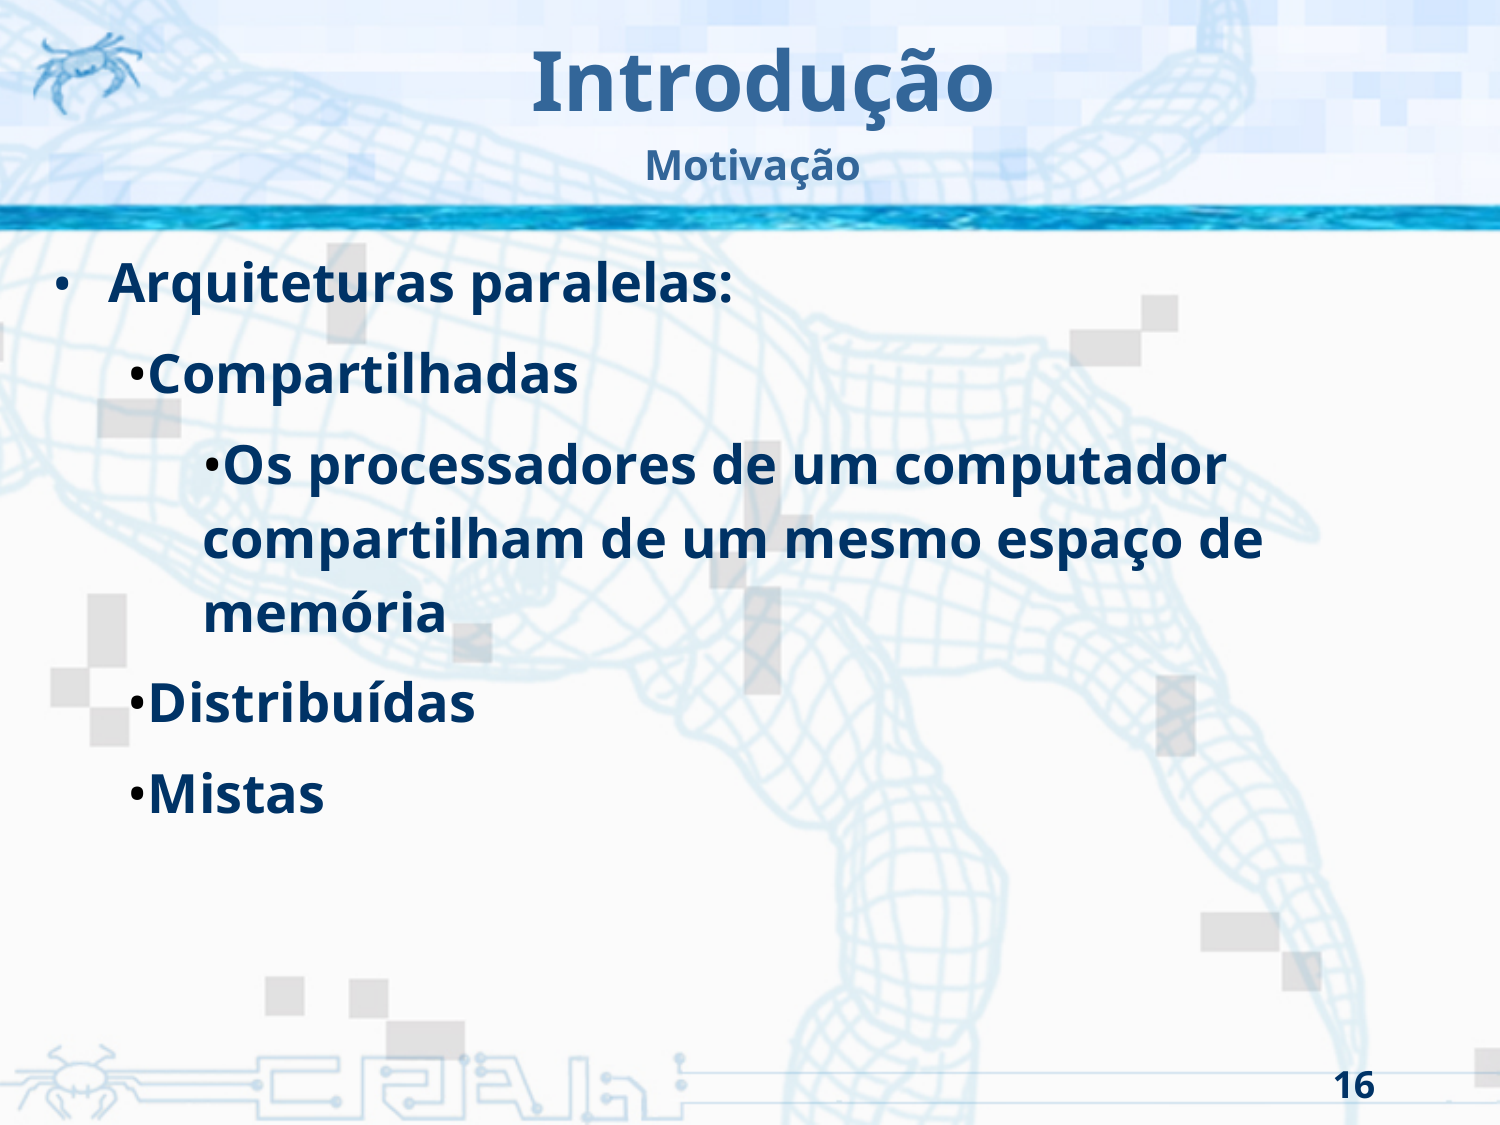

Introdução
Motivação
Arquiteturas paralelas:
Compartilhadas
Os processadores de um computador compartilham de um mesmo espaço de memória
Distribuídas
Mistas